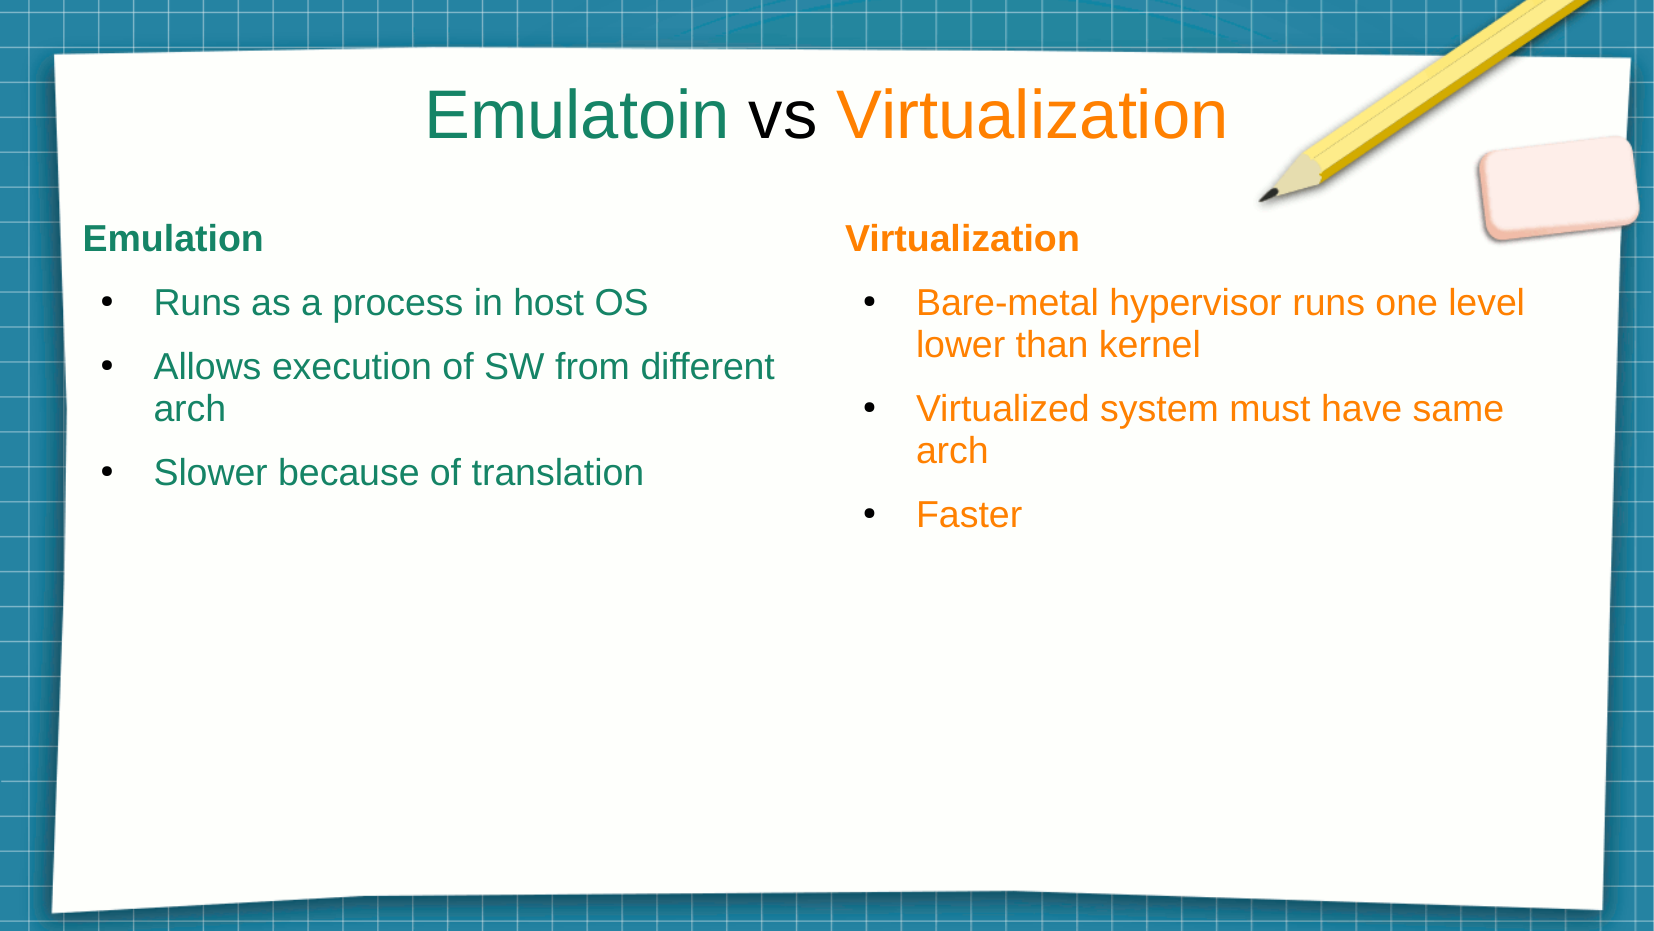

# Emulatoin vs Virtualization
Emulation
Runs as a process in host OS
Allows execution of SW from different arch
Slower because of translation
Virtualization
Bare-metal hypervisor runs one level lower than kernel
Virtualized system must have same arch
Faster